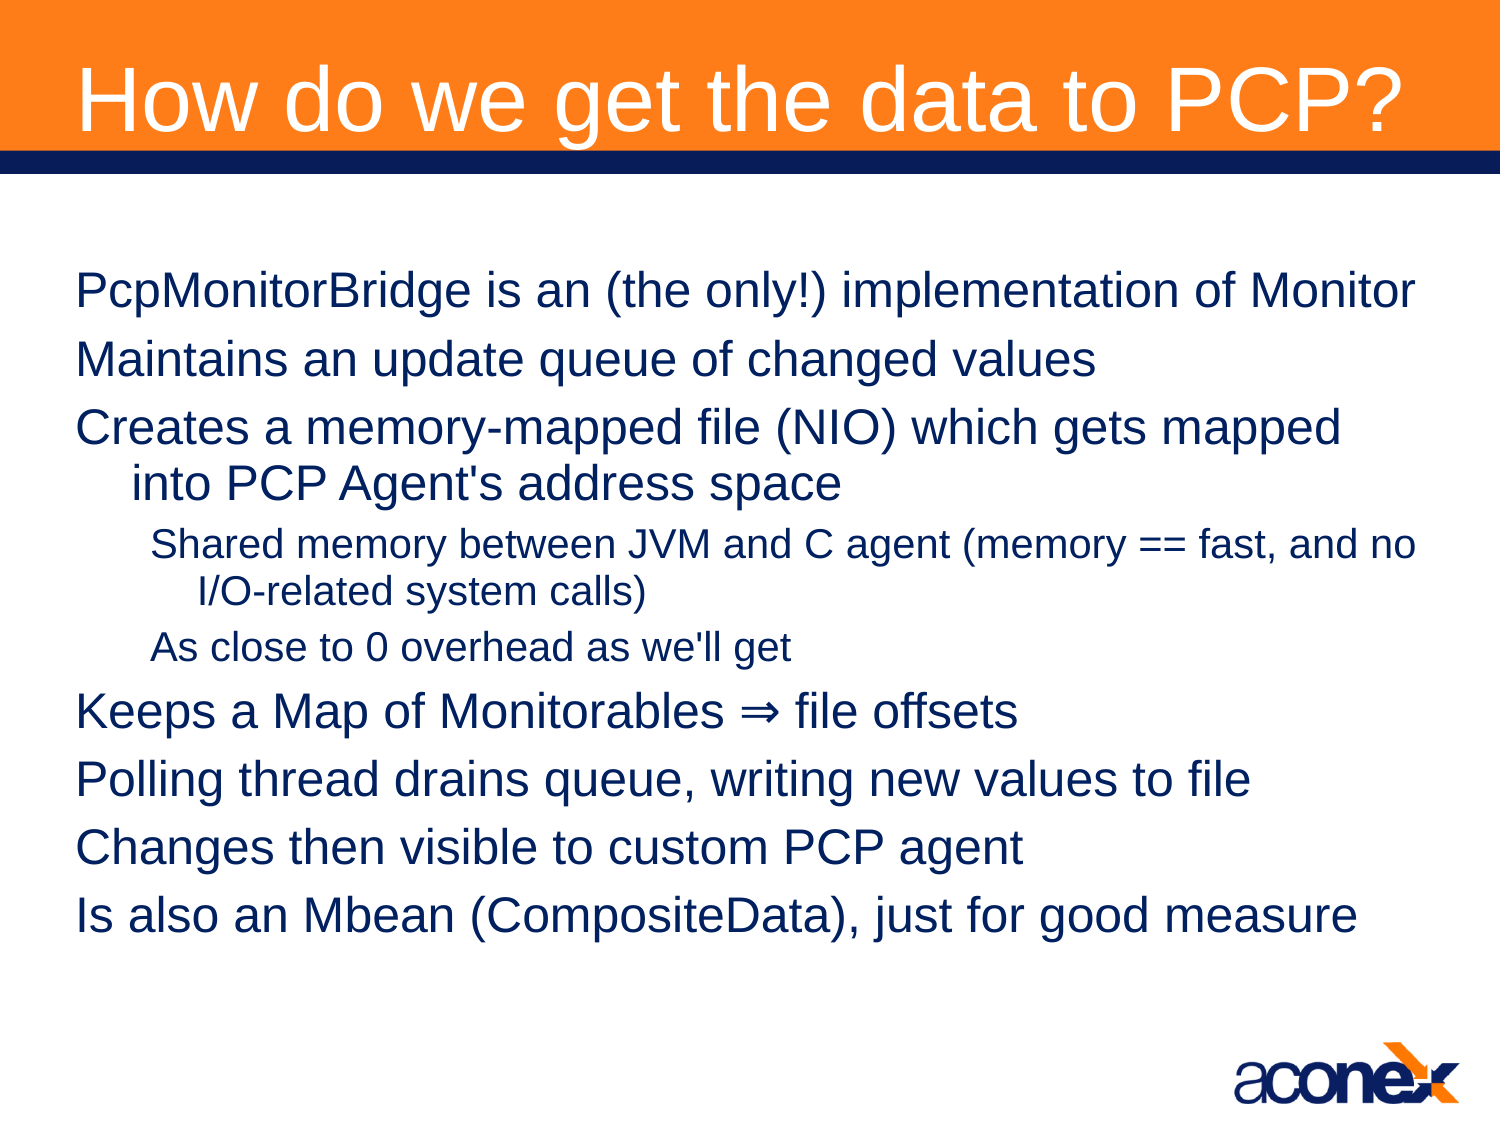

# How do we get the data to PCP?
PcpMonitorBridge is an (the only!) implementation of Monitor
Maintains an update queue of changed values
Creates a memory-mapped file (NIO) which gets mapped into PCP Agent's address space
Shared memory between JVM and C agent (memory == fast, and no I/O-related system calls)
As close to 0 overhead as we'll get
Keeps a Map of Monitorables ⇒ file offsets
Polling thread drains queue, writing new values to file
Changes then visible to custom PCP agent
Is also an Mbean (CompositeData), just for good measure